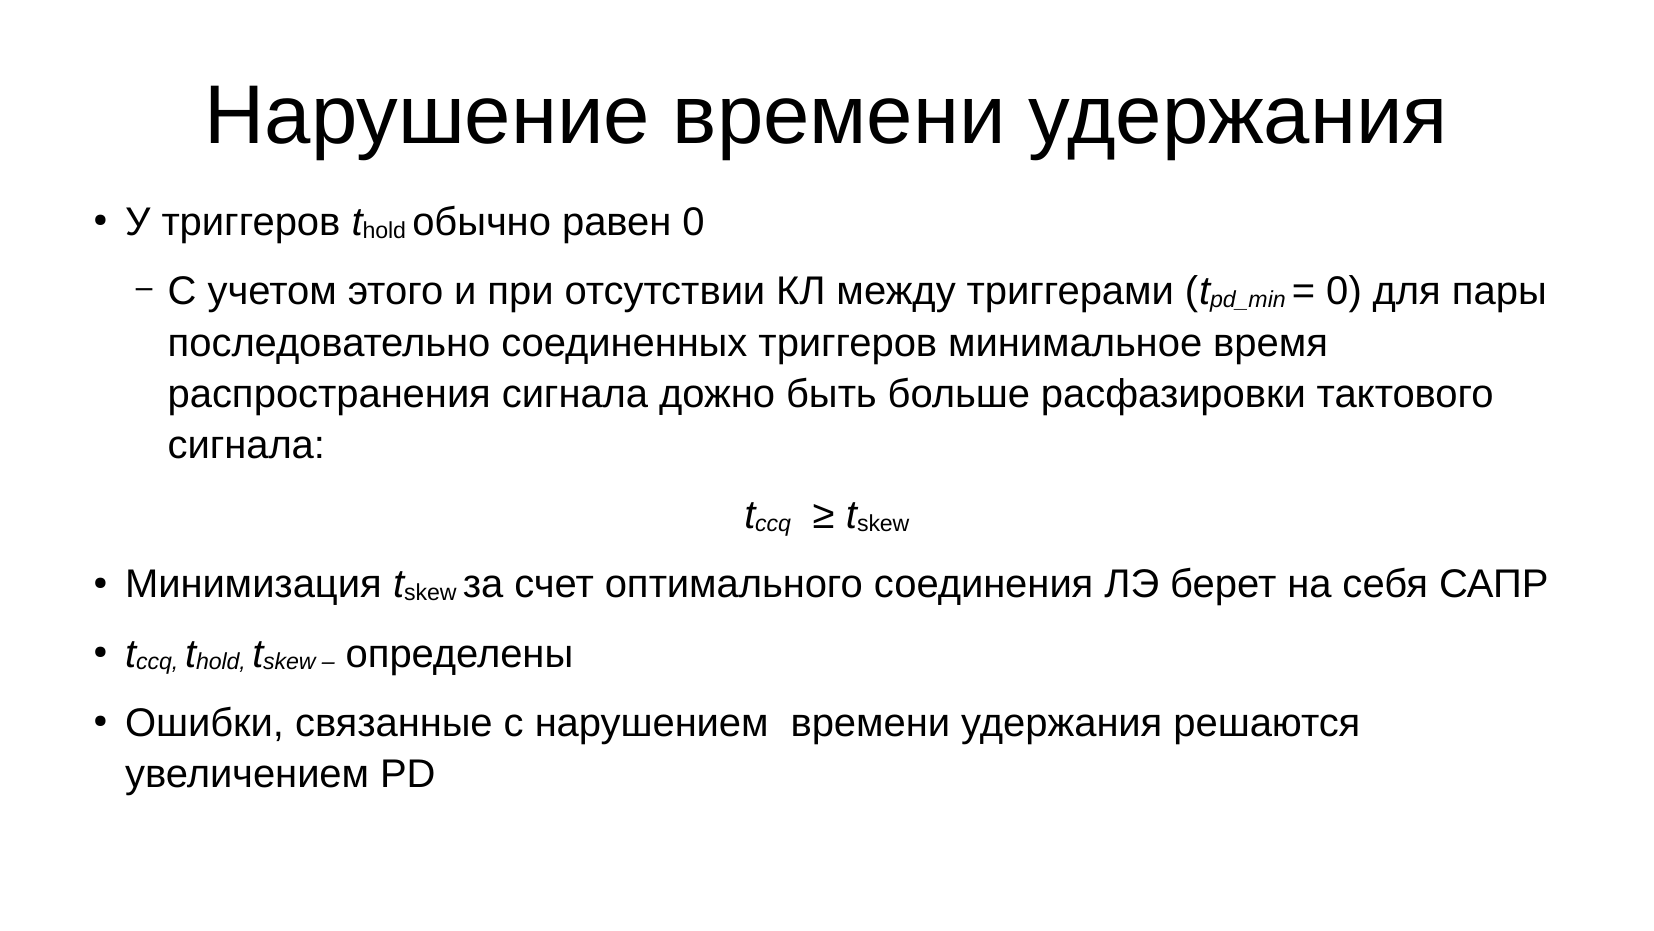

# Нарушение времени удержания
У триггеров thold обычно равен 0
С учетом этого и при отсутствии КЛ между триггерами (tpd_min = 0) для пары последовательно соединенных триггеров минимальное время распространения сигнала дожно быть больше расфазировки тактового сигнала:
tсcq ≥ tskew
Минимизация tskew за счет оптимального соединения ЛЭ берет на себя САПР
tccq, thold, tskew – определены
Ошибки, связанные с нарушением времени удержания решаются увеличением PD